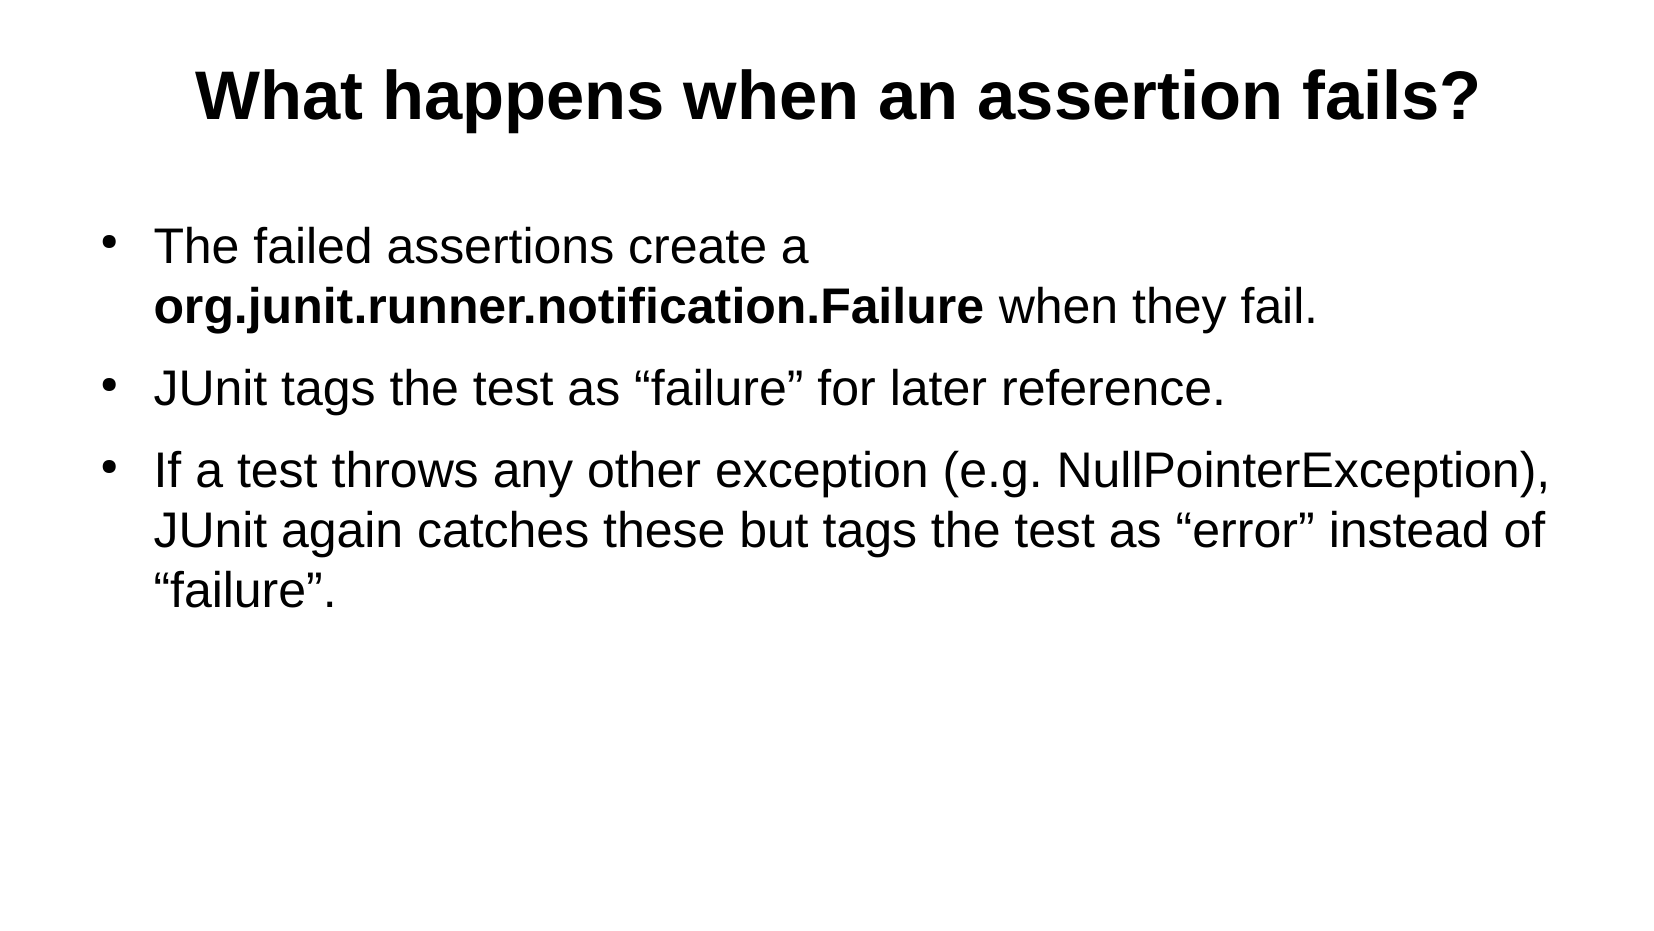

# What happens when an assertion fails?
The failed assertions create a org.junit.runner.notification.Failure when they fail.
JUnit tags the test as “failure” for later reference.
If a test throws any other exception (e.g. NullPointerException), JUnit again catches these but tags the test as “error” instead of “failure”.